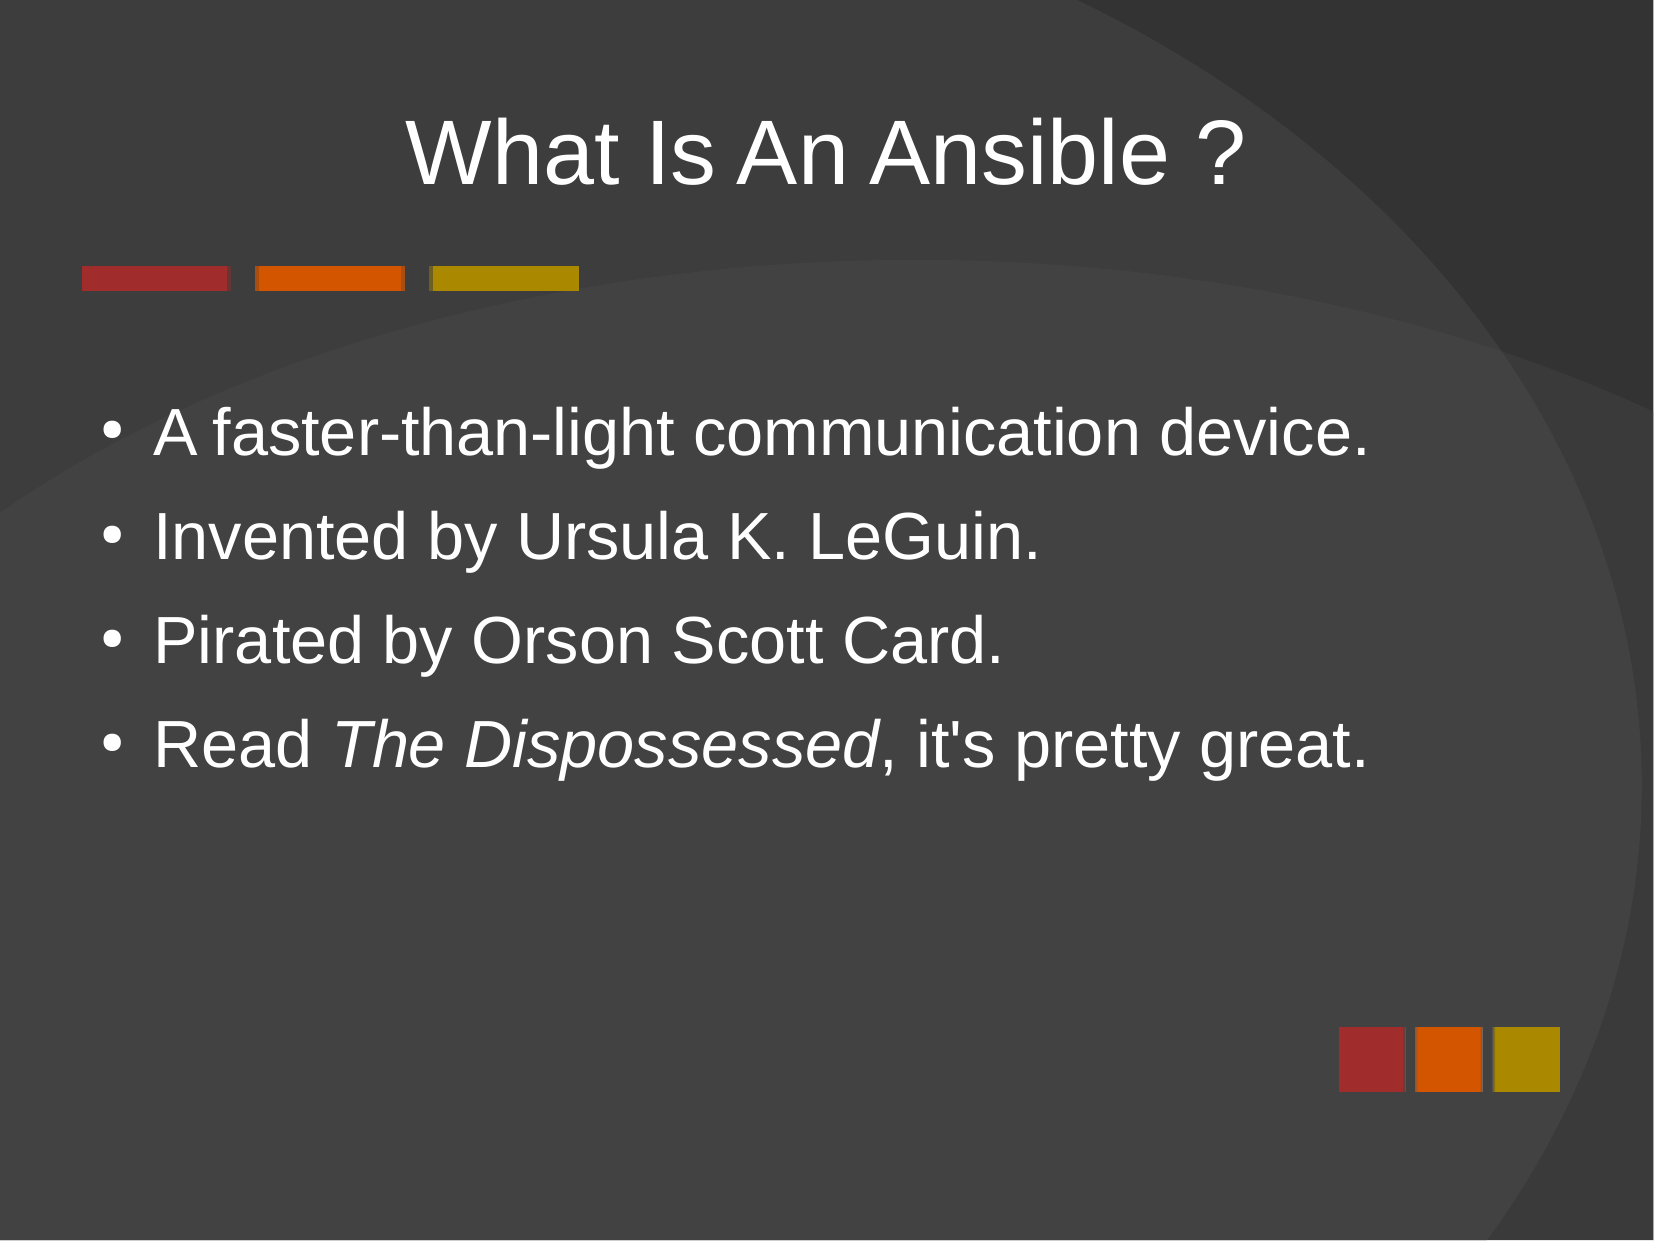

# What Is An Ansible ?
A faster-than-light communication device.
Invented by Ursula K. LeGuin.
Pirated by Orson Scott Card.
Read The Dispossessed, it's pretty great.